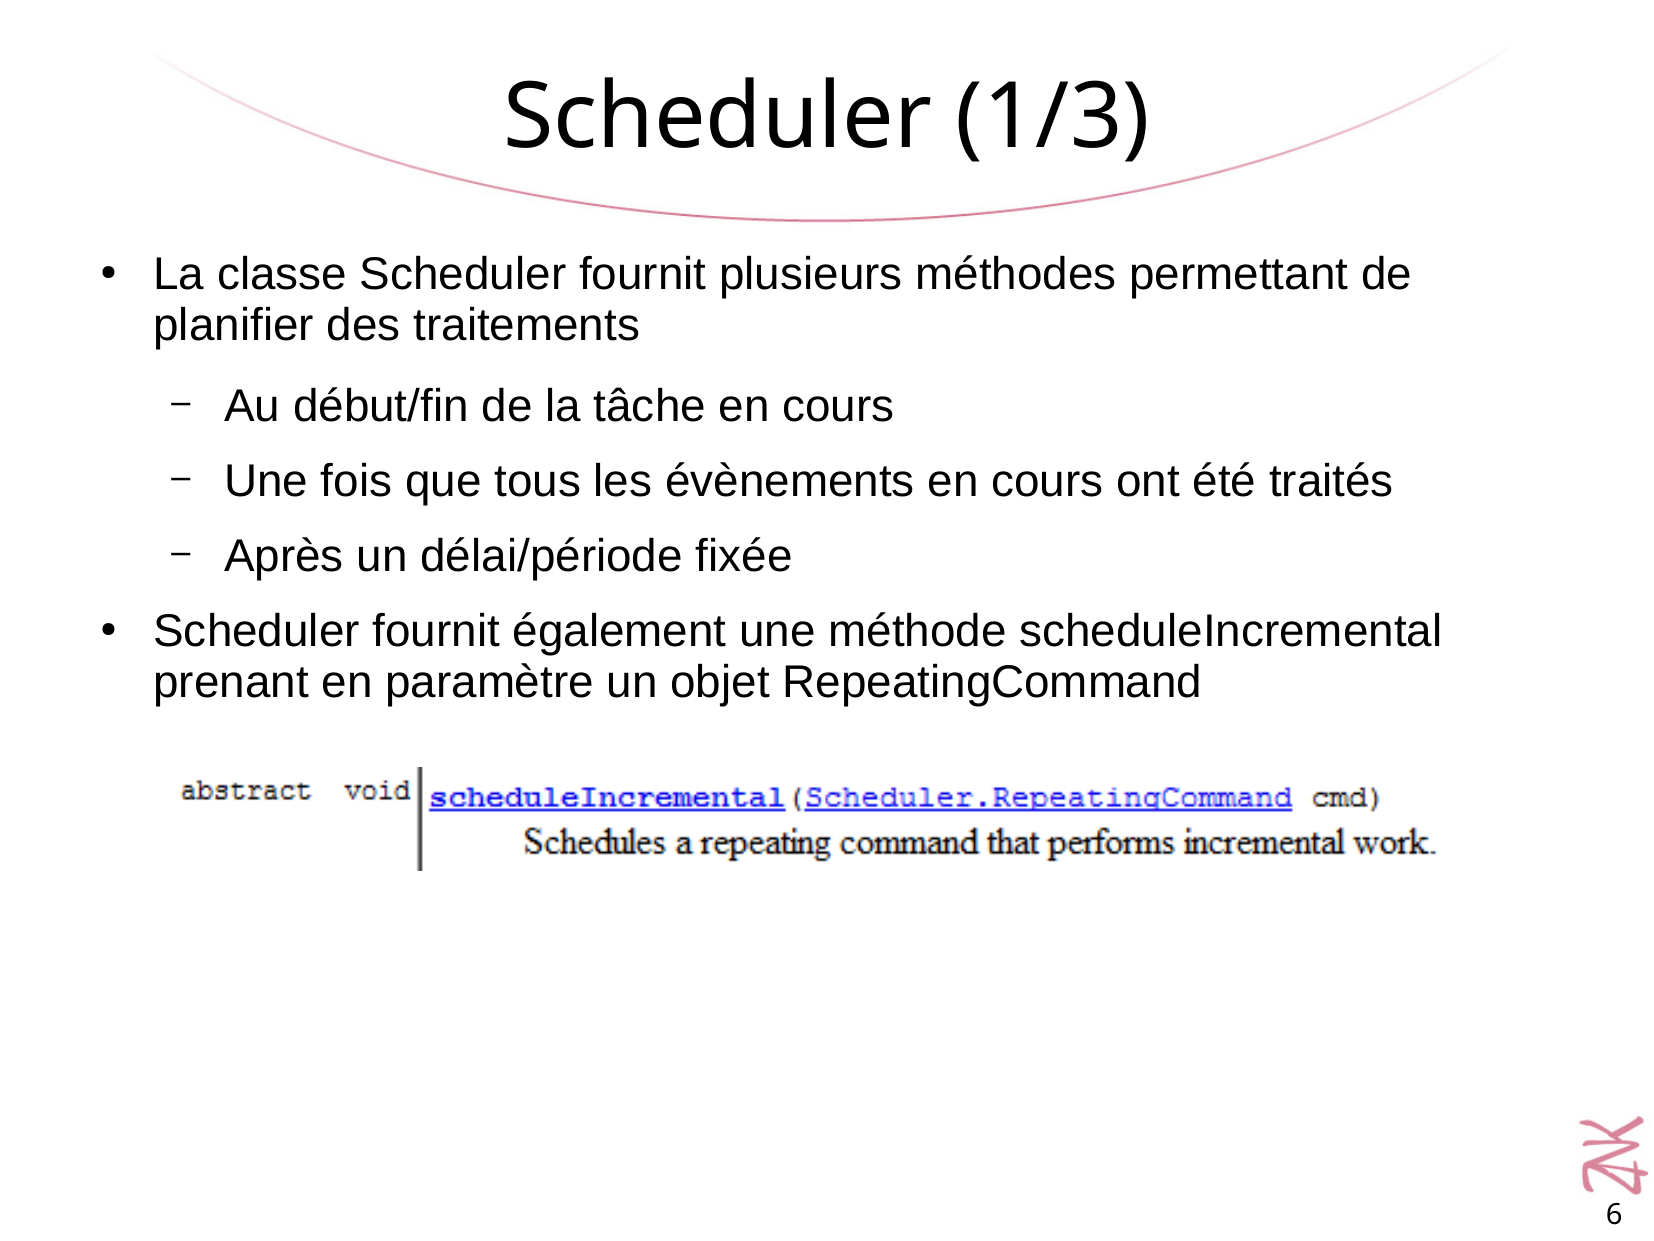

# Scheduler (1/3)
La classe Scheduler fournit plusieurs méthodes permettant de planifier des traitements
Au début/fin de la tâche en cours
Une fois que tous les évènements en cours ont été traités
Après un délai/période fixée
Scheduler fournit également une méthode scheduleIncremental prenant en paramètre un objet RepeatingCommand
6